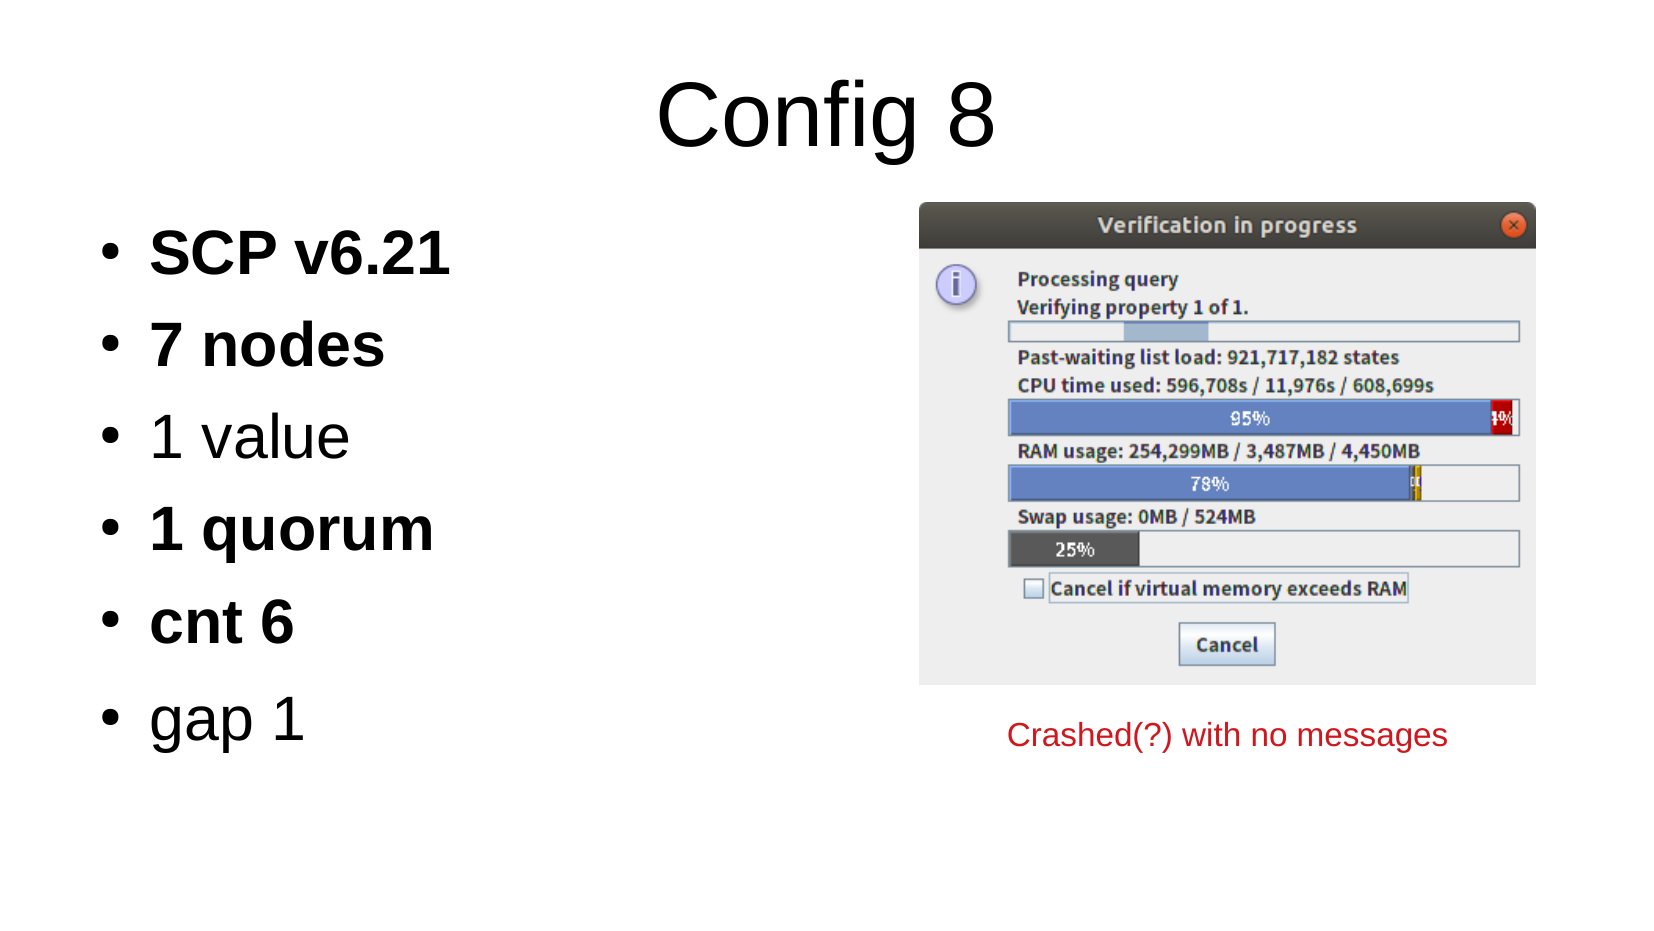

# Config 8
SCP v6.21
7 nodes
1 value
1 quorum
cnt 6
gap 1
Crashed(?) with no messages